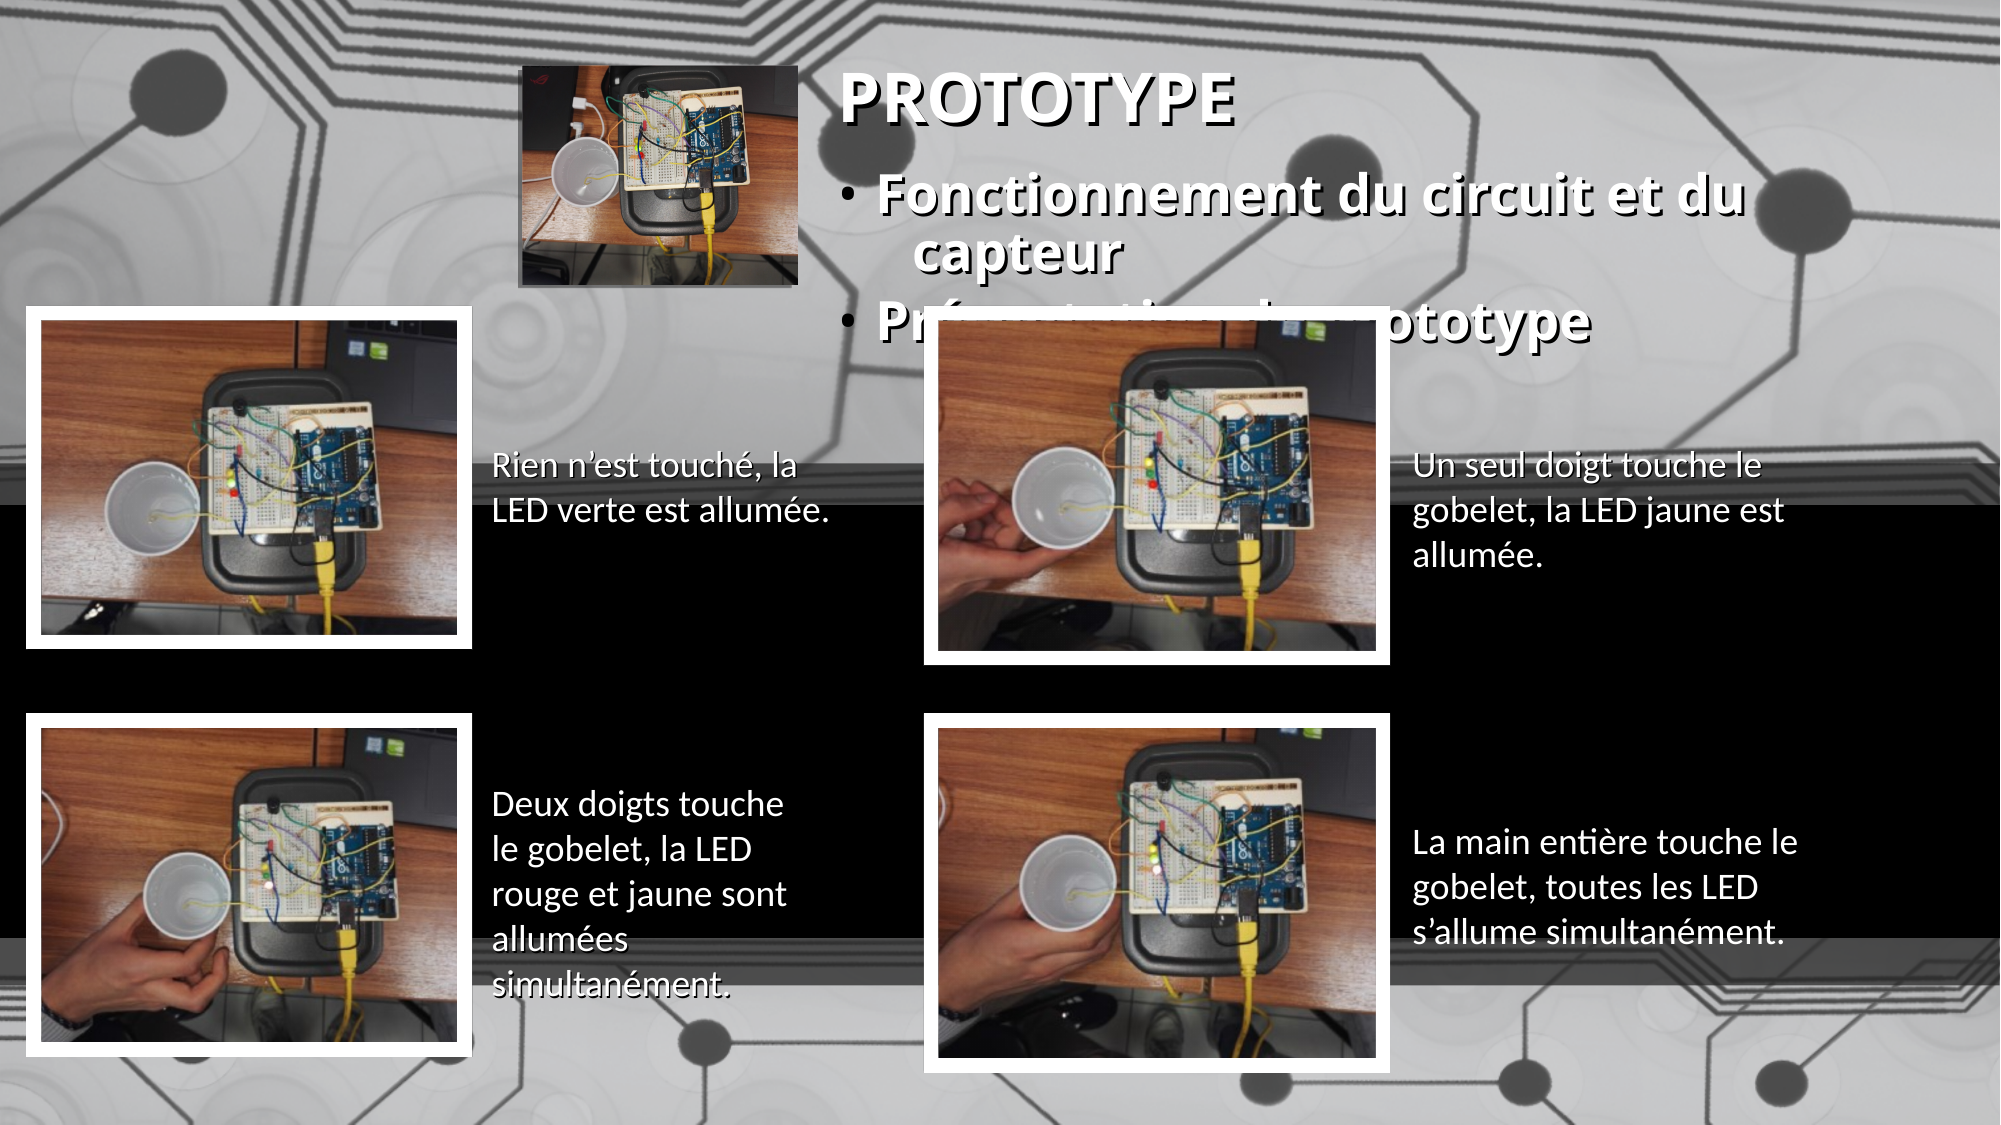

PROTOTYPE
Fonctionnement du circuit et du capteur
Présentation du prototype
Rien n’est touché, la LED verte est allumée.
Un seul doigt touche le gobelet, la LED jaune est allumée.
Deux doigts touche le gobelet, la LED rouge et jaune sont allumées simultanément.
La main entière touche le gobelet, toutes les LED s’allume simultanément.